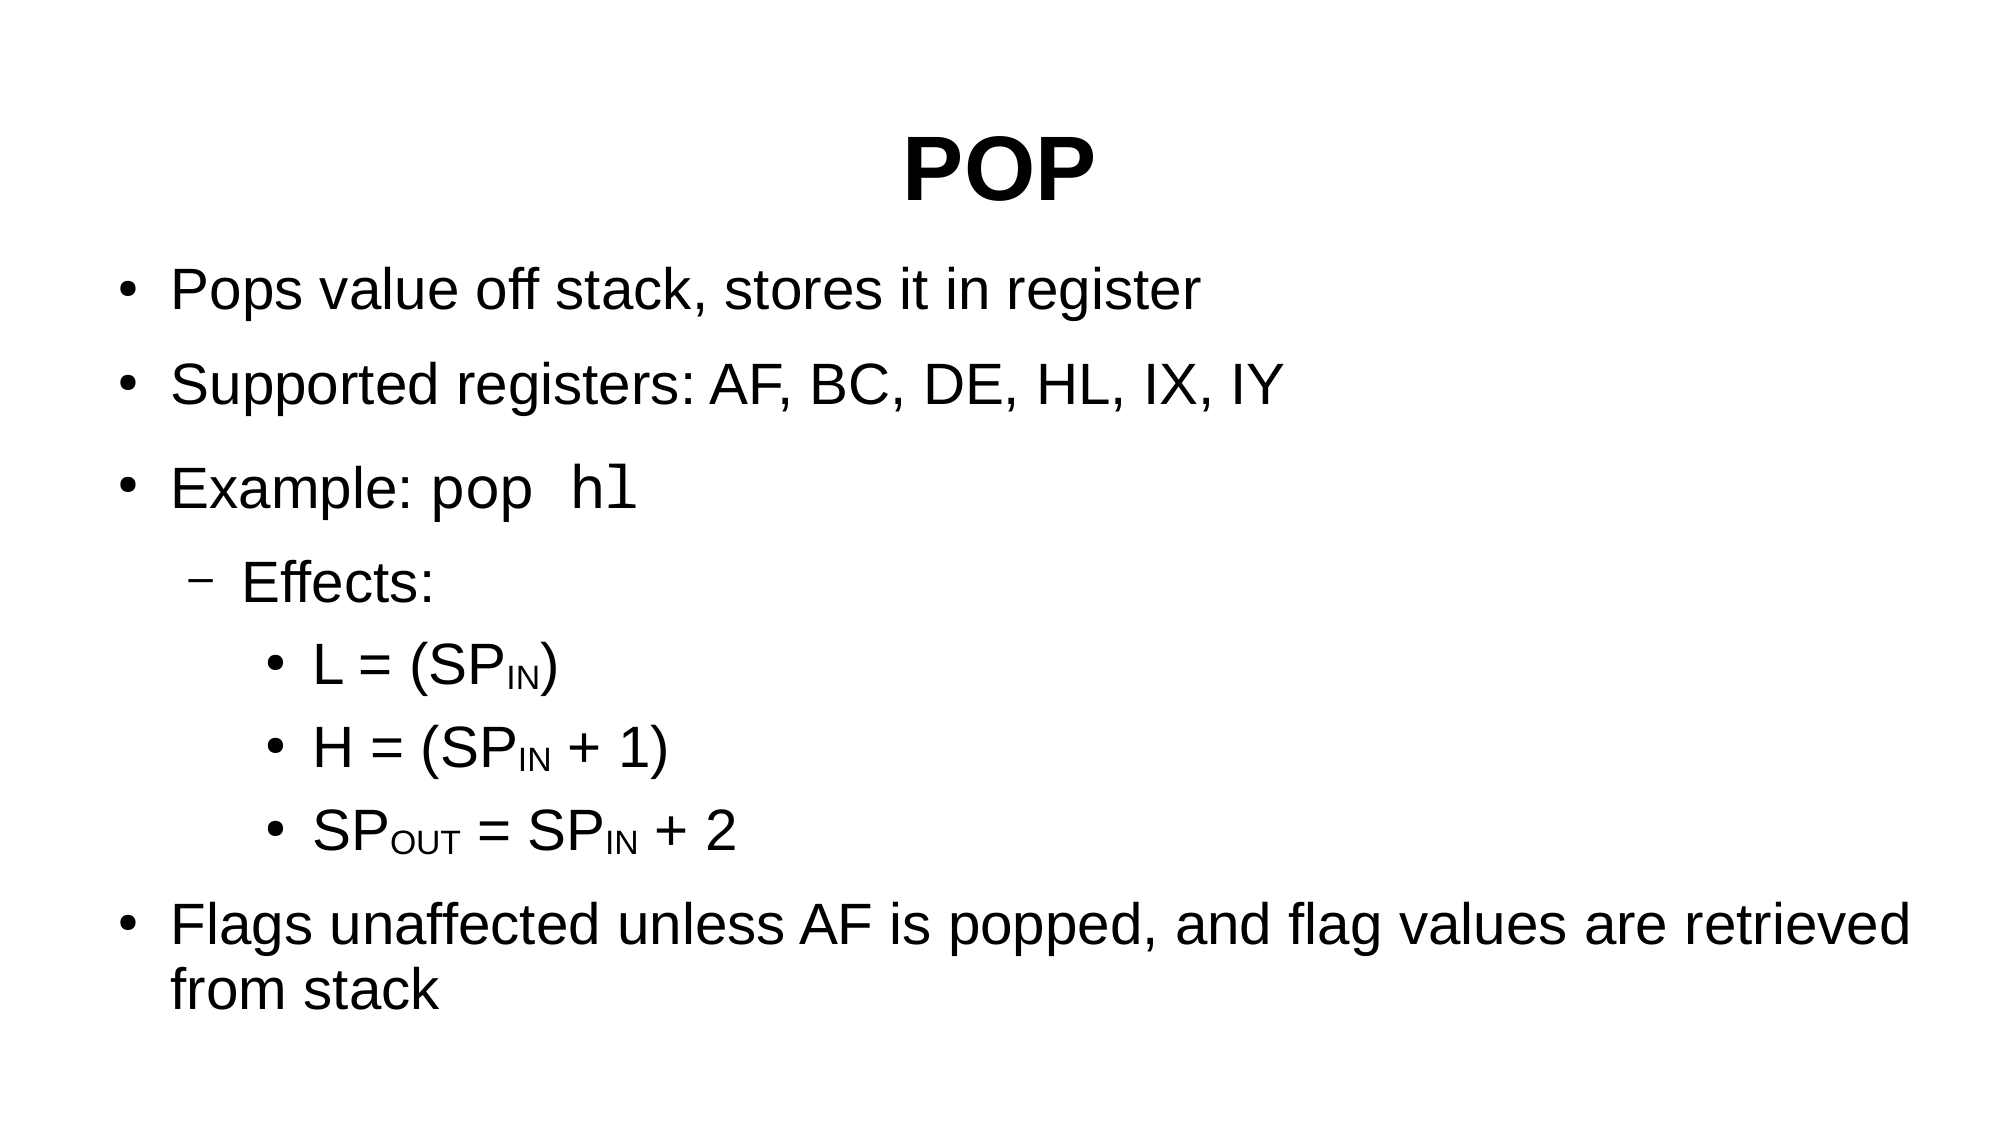

# POP
Pops value off stack, stores it in register
Supported registers: AF, BC, DE, HL, IX, IY
Example: pop hl
Effects:
L = (SPIN)
H = (SPIN + 1)
SPOUT = SPIN + 2
Flags unaffected unless AF is popped, and flag values are retrieved from stack